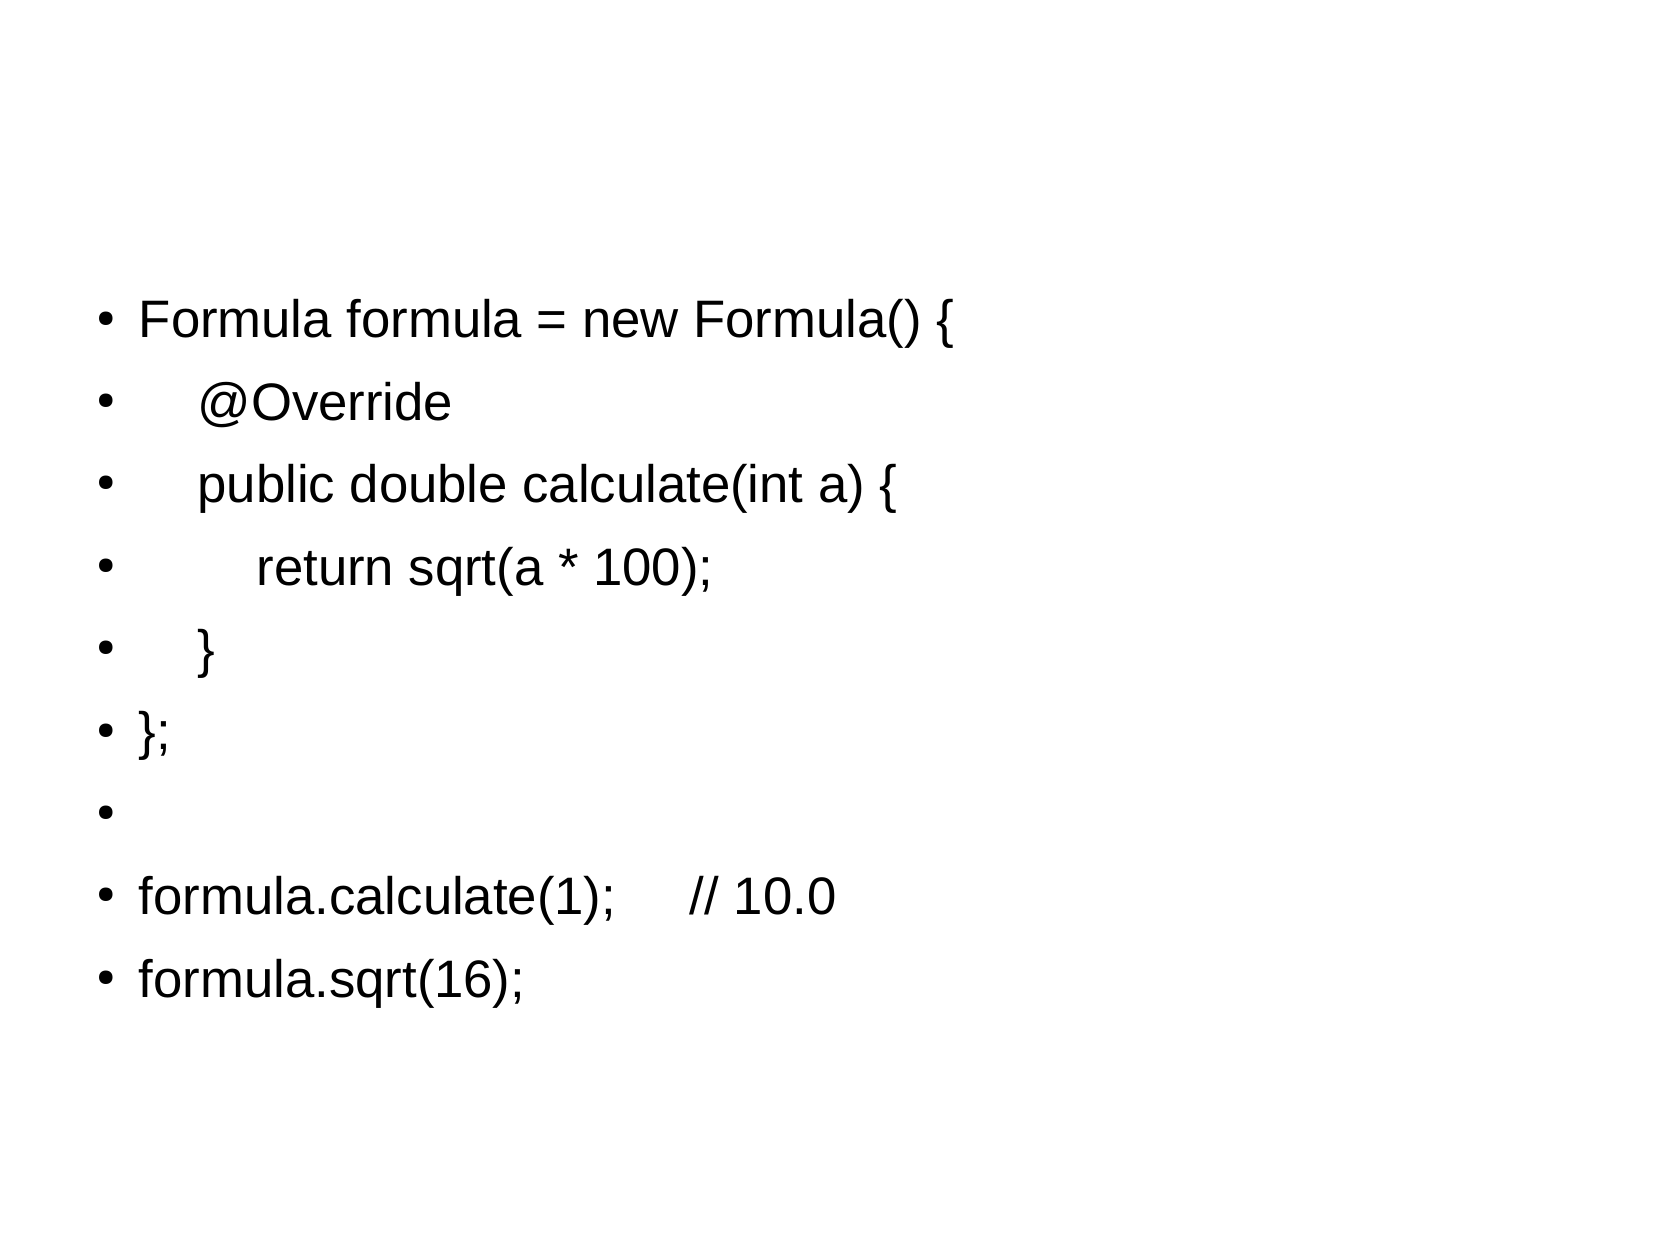

#
Formula formula = new Formula() {
 @Override
 public double calculate(int a) {
 return sqrt(a * 100);
 }
};
formula.calculate(1); // 10.0
formula.sqrt(16);